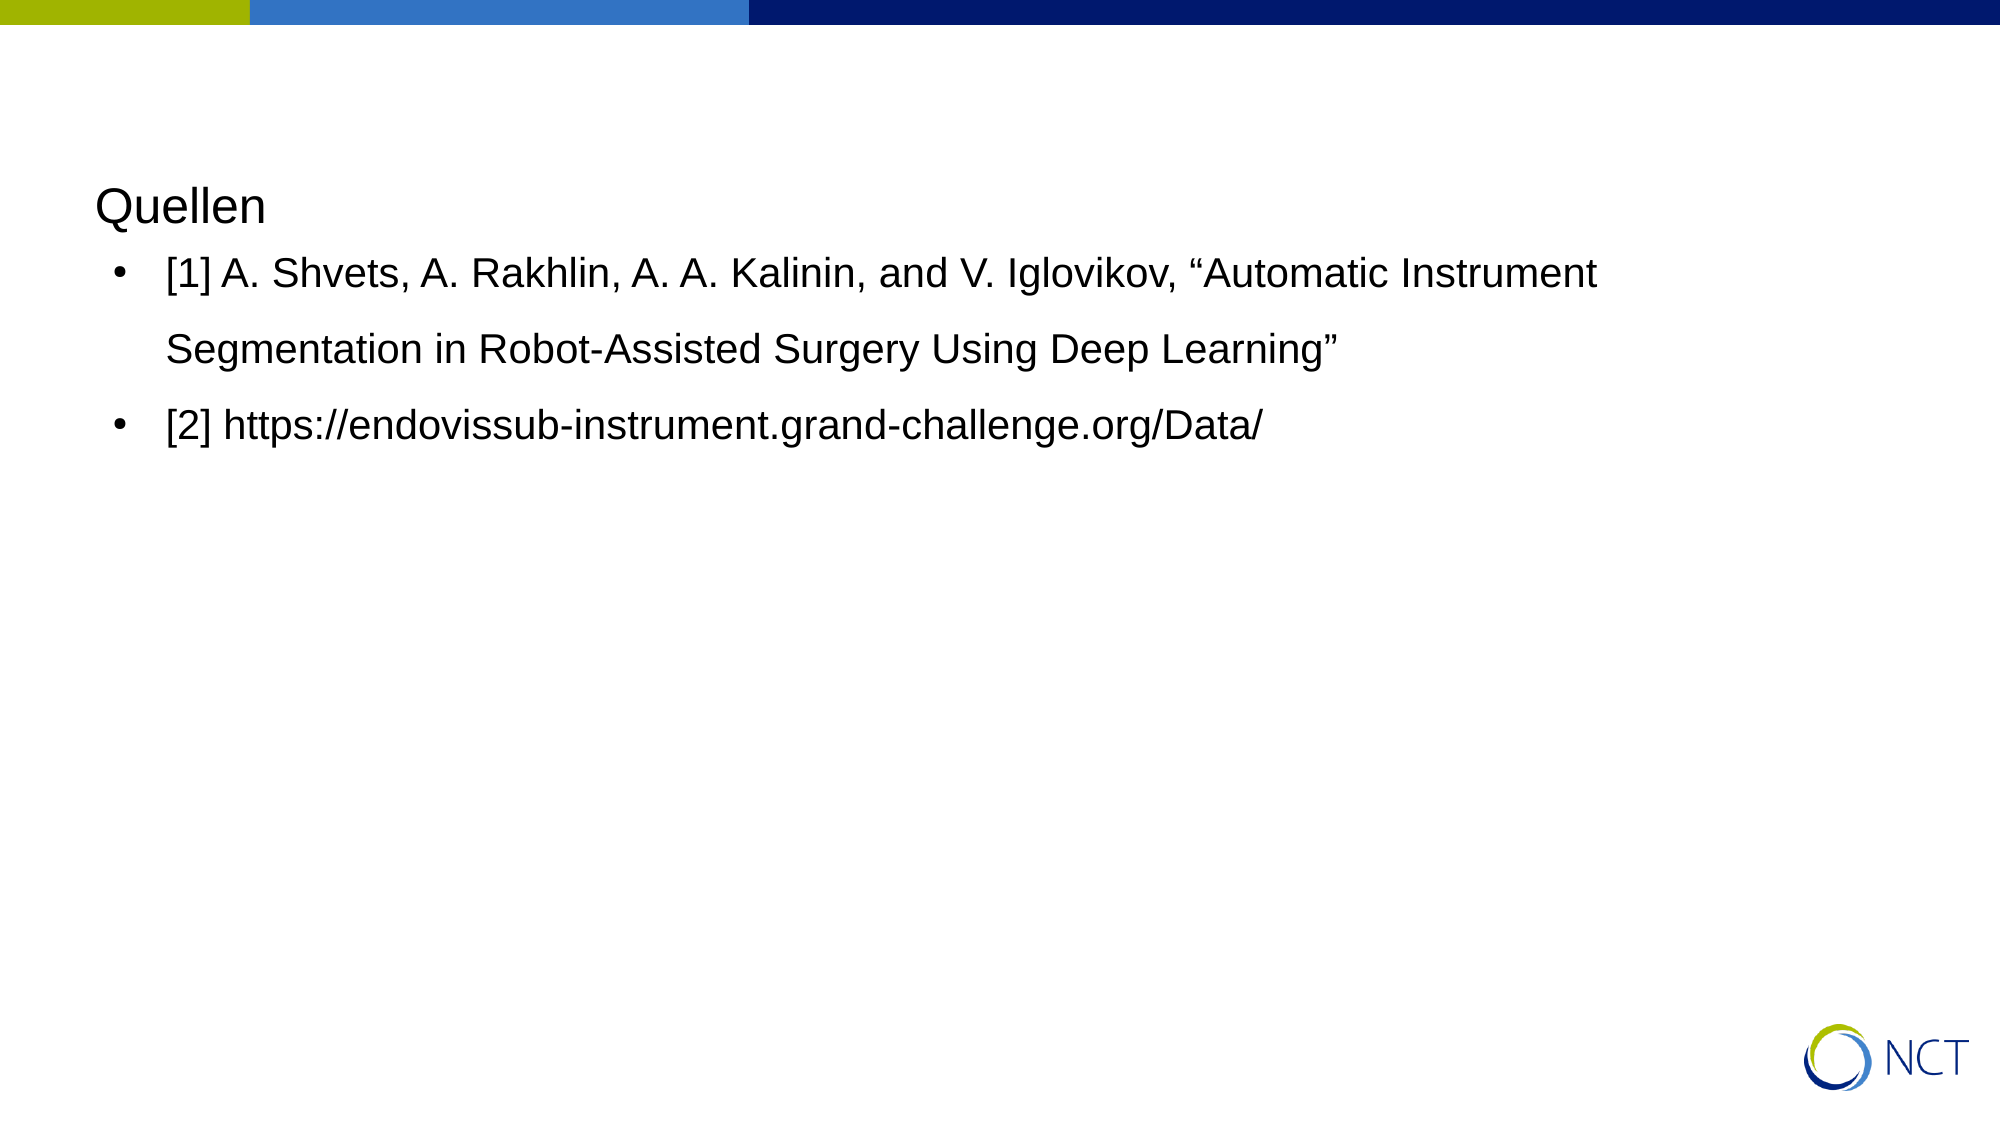

# Quellen
[1] A. Shvets, A. Rakhlin, A. A. Kalinin, and V. Iglovikov, “Automatic Instrument
Segmentation in Robot-Assisted Surgery Using Deep Learning”
[2] https://endovissub-instrument.grand-challenge.org/Data/